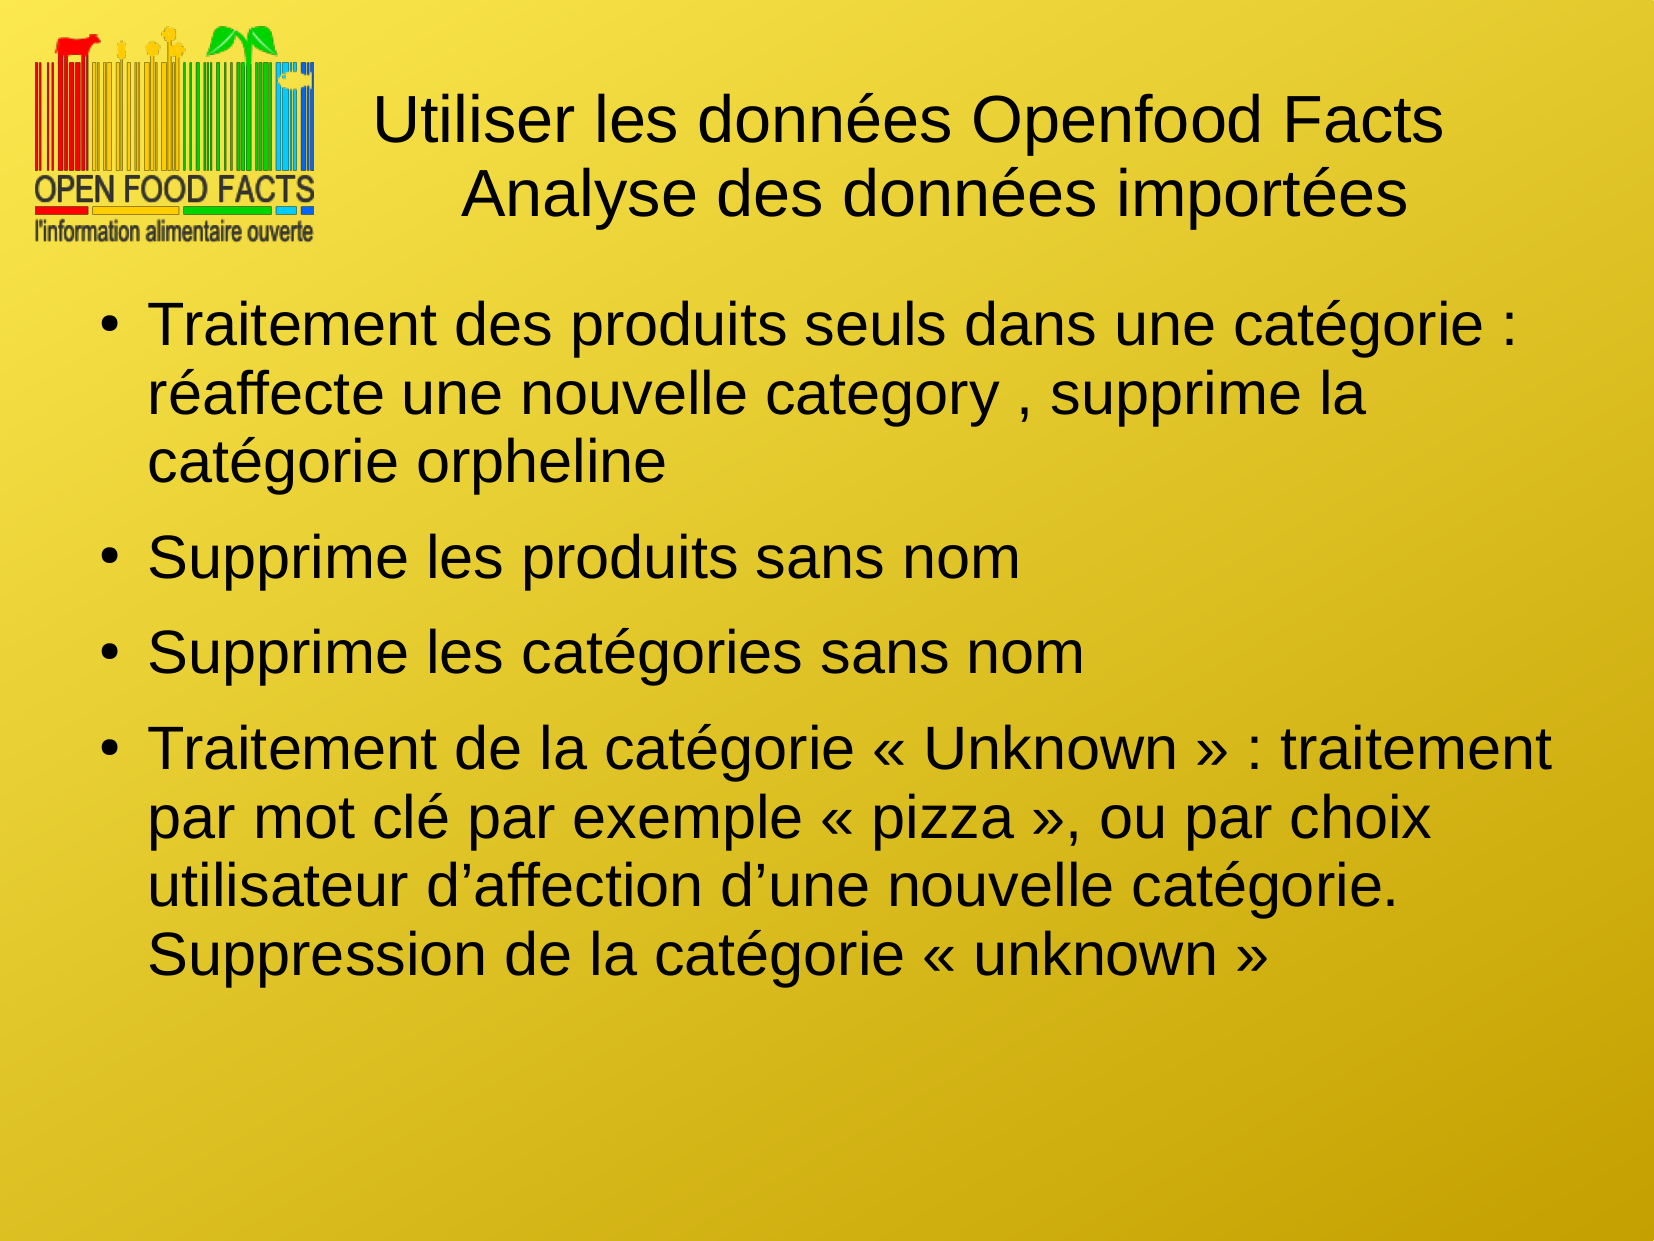

# Utiliser les données Openfood Facts Analyse des données importées
Traitement des produits seuls dans une catégorie : réaffecte une nouvelle category , supprime la catégorie orpheline
Supprime les produits sans nom
Supprime les catégories sans nom
Traitement de la catégorie « Unknown » : traitement par mot clé par exemple « pizza », ou par choix utilisateur d’affection d’une nouvelle catégorie. Suppression de la catégorie « unknown »